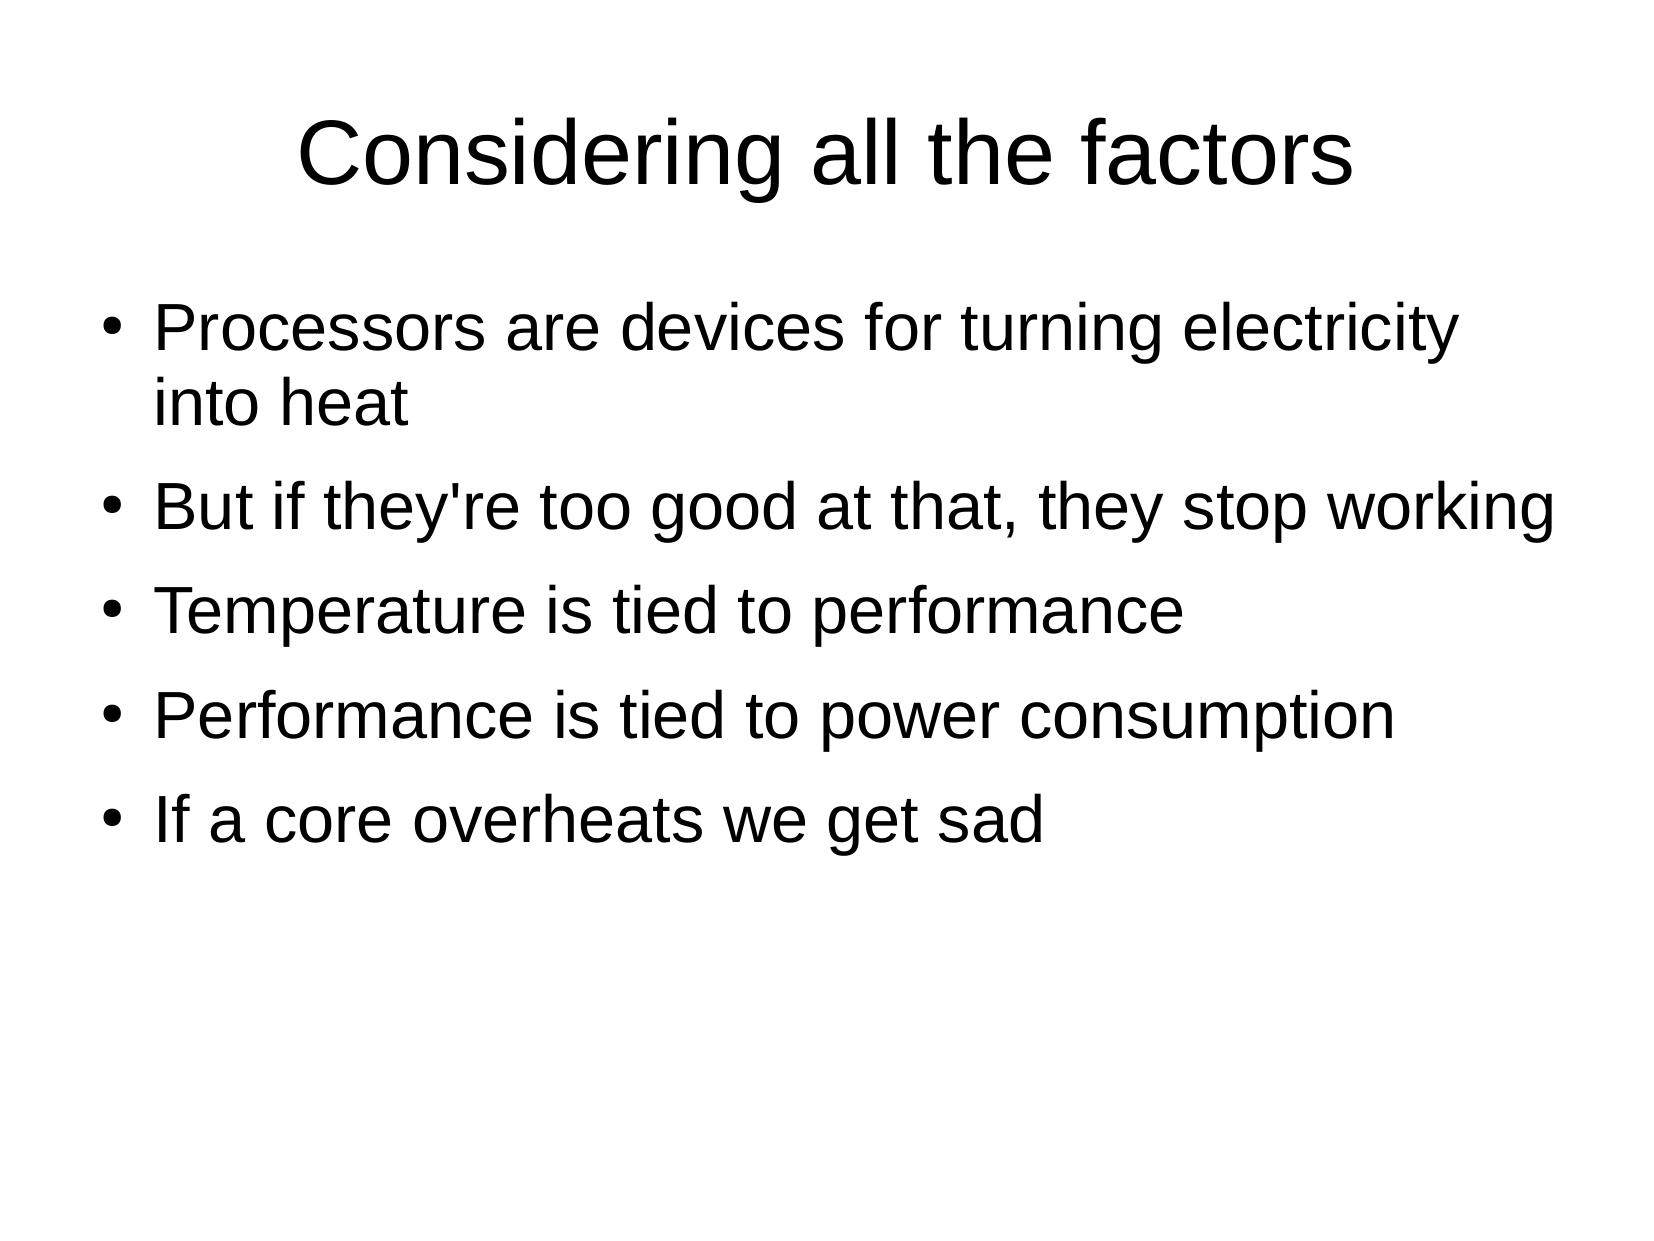

# Considering all the factors
Processors are devices for turning electricity into heat
But if they're too good at that, they stop working
Temperature is tied to performance
Performance is tied to power consumption
If a core overheats we get sad